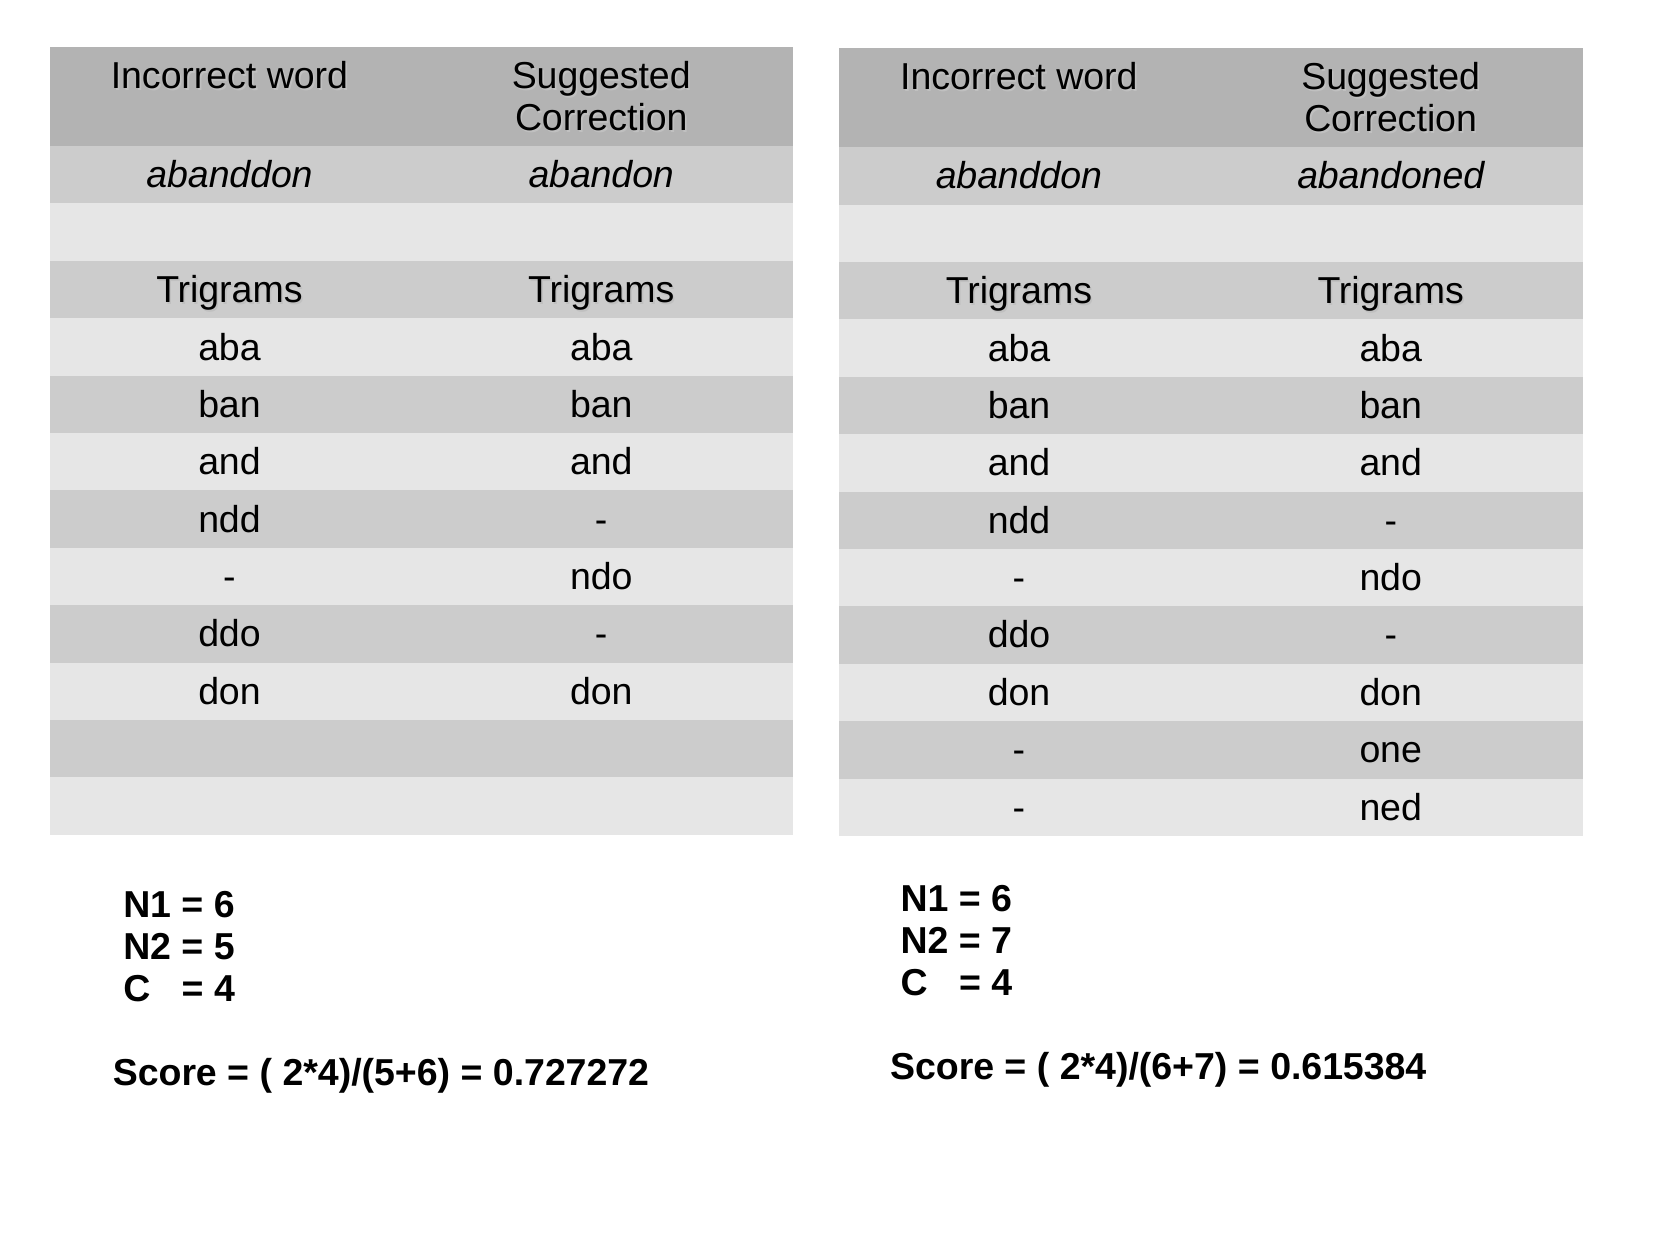

| Incorrect word | Suggested Correction |
| --- | --- |
| abanddon | abandon |
| | |
| Trigrams | Trigrams |
| aba | aba |
| ban | ban |
| and | and |
| ndd | - |
| - | ndo |
| ddo | - |
| don | don |
| | |
| | |
| Incorrect word | Suggested Correction |
| --- | --- |
| abanddon | abandoned |
| | |
| Trigrams | Trigrams |
| aba | aba |
| ban | ban |
| and | and |
| ndd | - |
| - | ndo |
| ddo | - |
| don | don |
| - | one |
| - | ned |
 N1 = 6
 N2 = 7
 C = 4
Score = ( 2*4)/(6+7) = 0.615384
 N1 = 6
 N2 = 5
 C = 4
Score = ( 2*4)/(5+6) = 0.727272